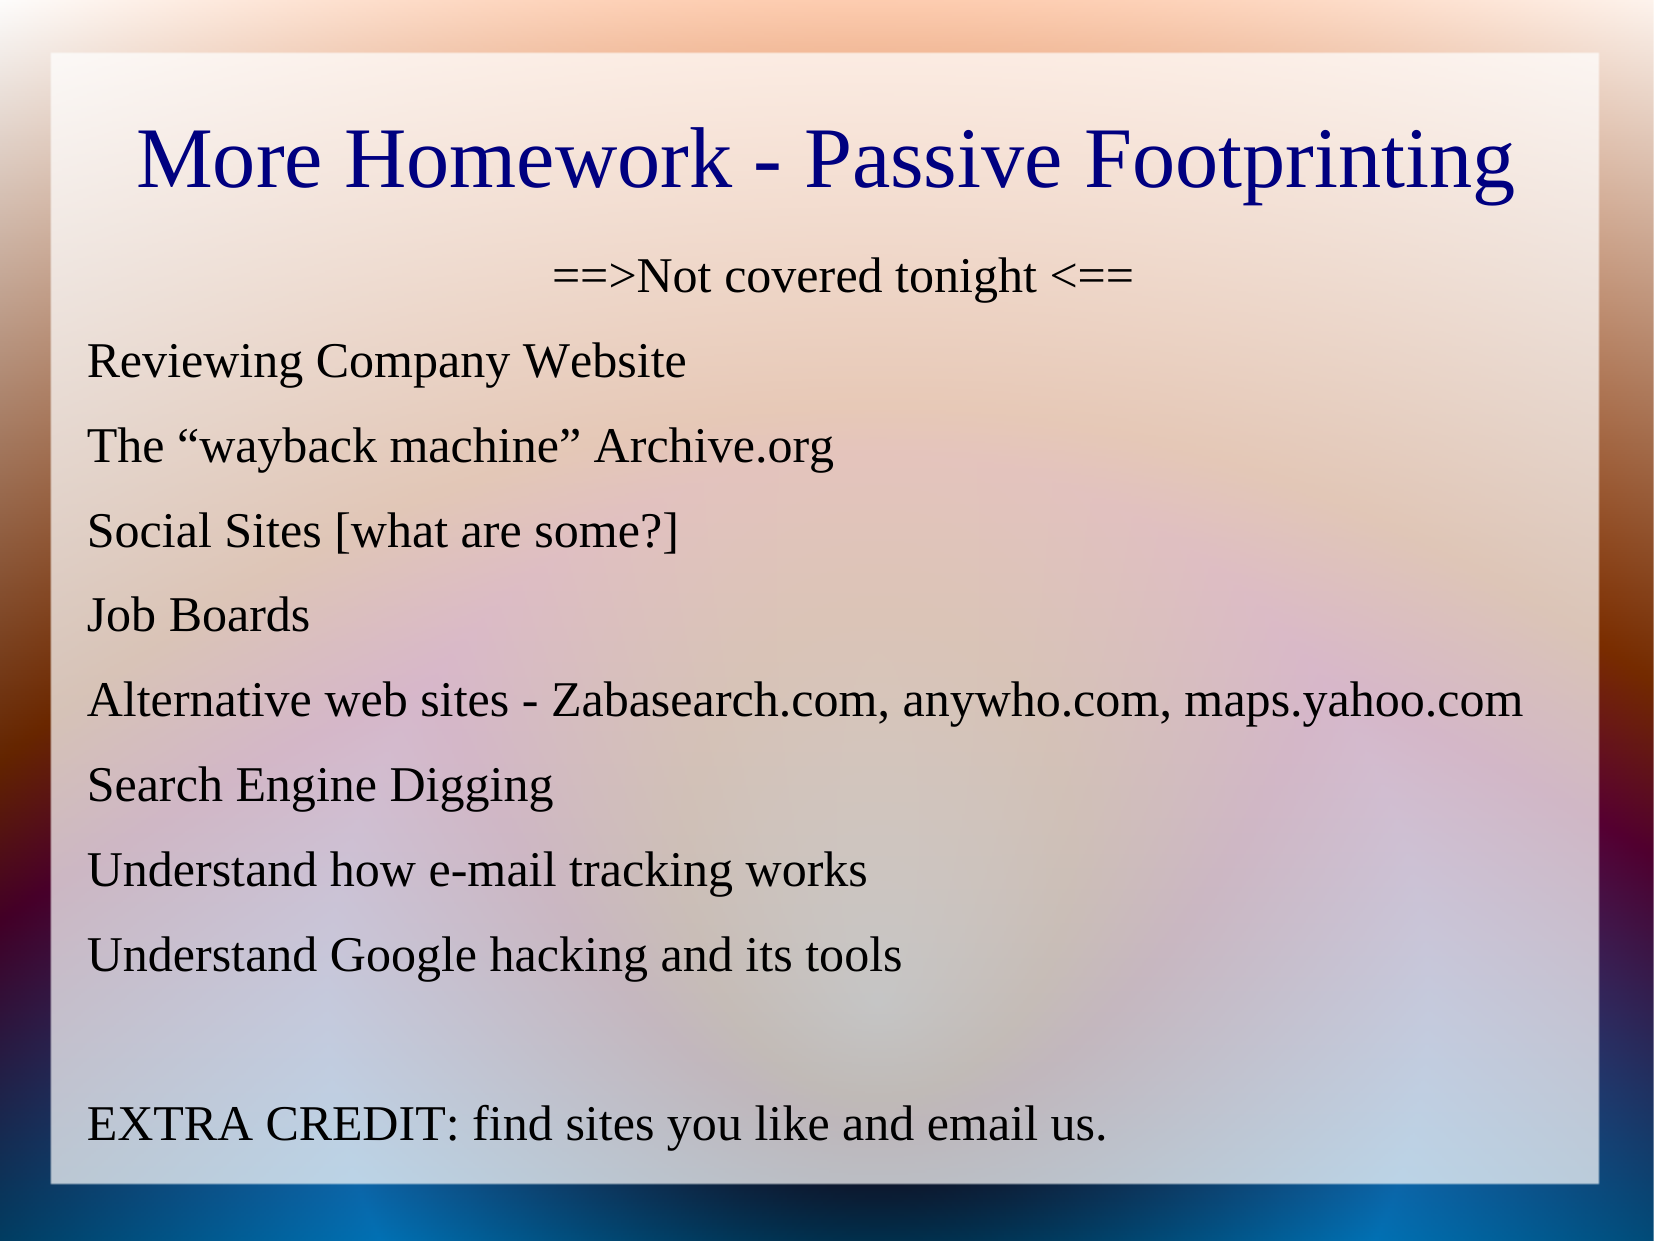

# More Homework - Passive Footprinting
 ==>Not covered tonight <==
Reviewing Company Website
The “wayback machine” Archive.org
Social Sites [what are some?]
Job Boards
Alternative web sites - Zabasearch.com, anywho.com, maps.yahoo.com
Search Engine Digging
Understand how e-mail tracking works
Understand Google hacking and its tools
EXTRA CREDIT: find sites you like and email us.